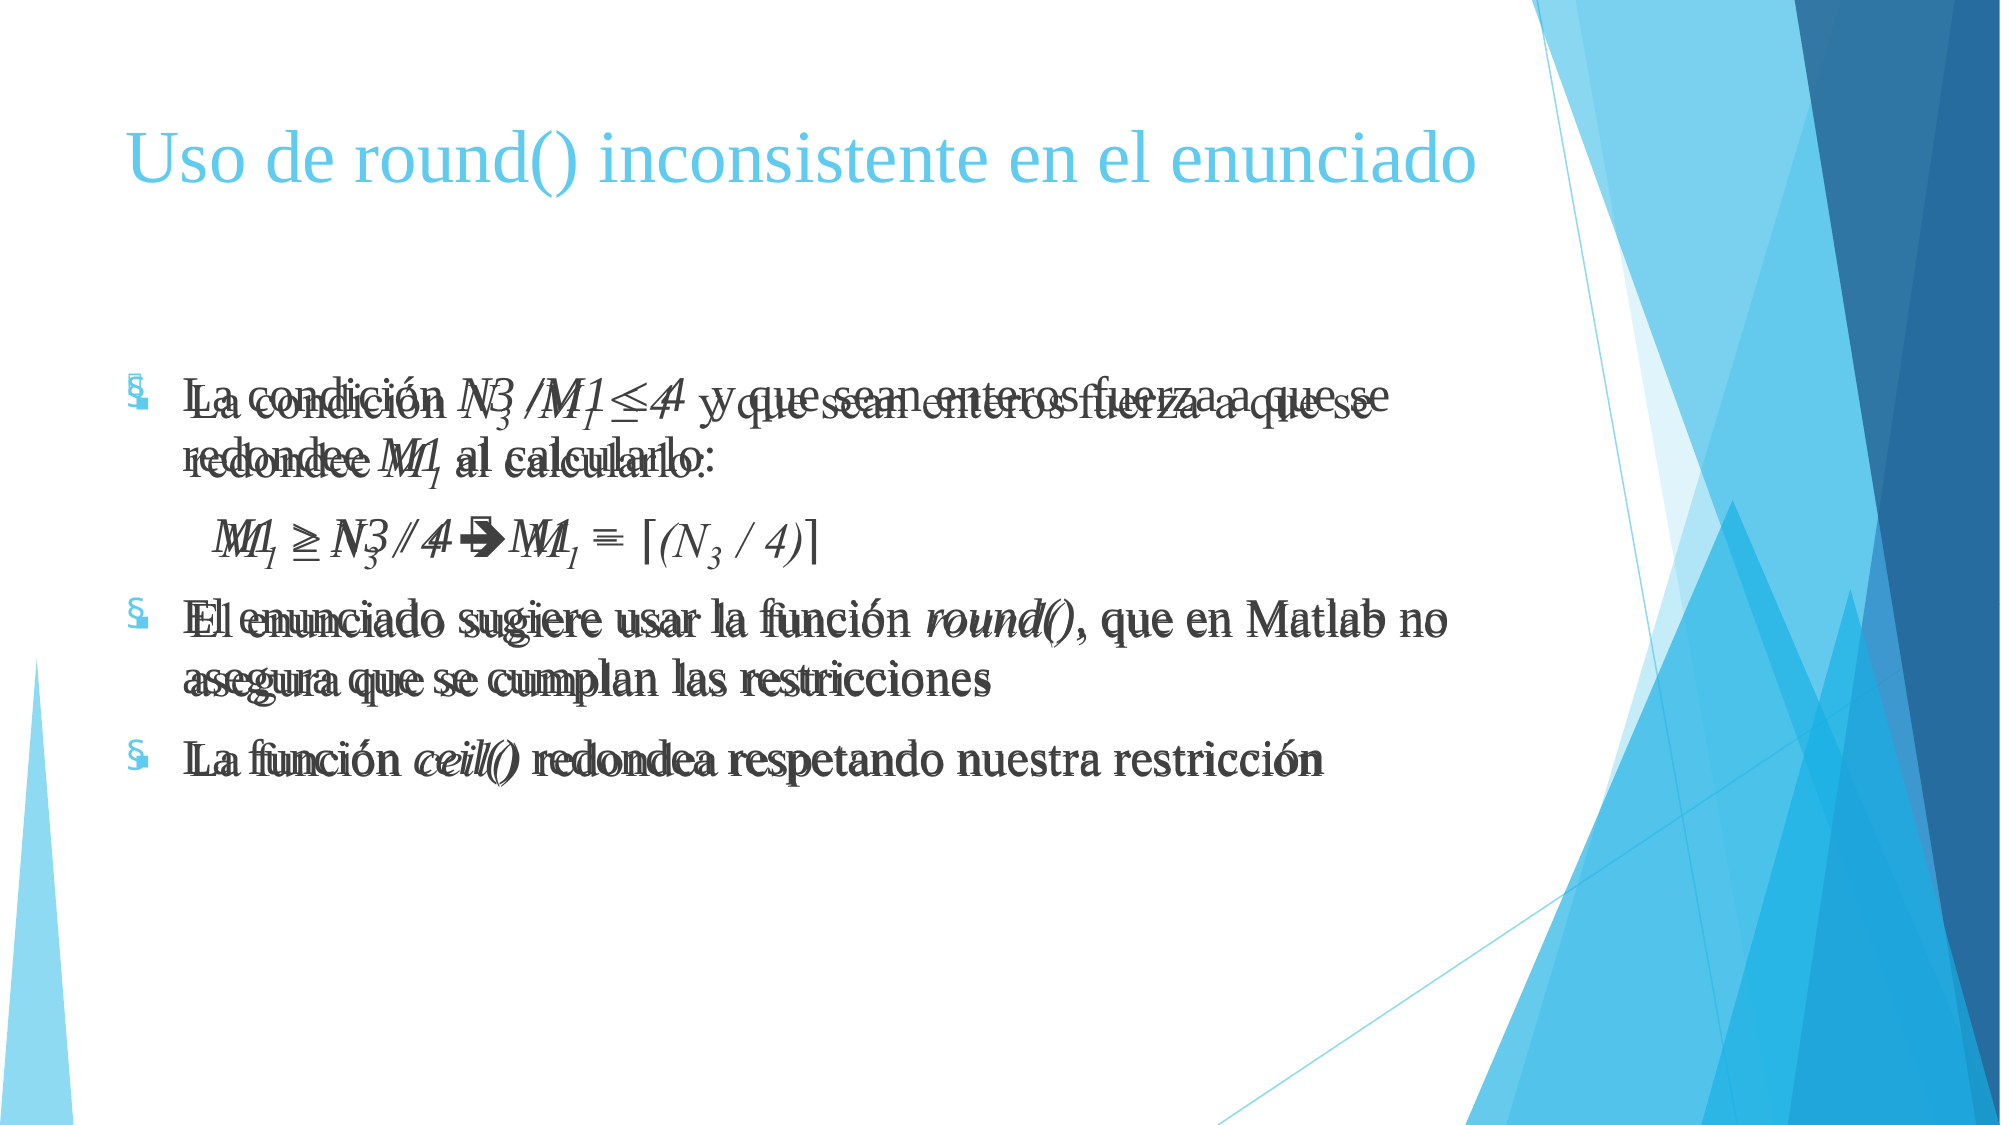

# Uso de round() inconsistente en el enunciado
La condición N3 /M1 ≤ 4 y que sean enteros fuerza a que se redondee M1 al calcularlo:
	 M1 ≥ N3 / 4  M1 =
El enunciado sugiere usar la función round(), que en Matlab no asegura que se cumplan las restricciones
La función ceil() redondea respetando nuestra restricción